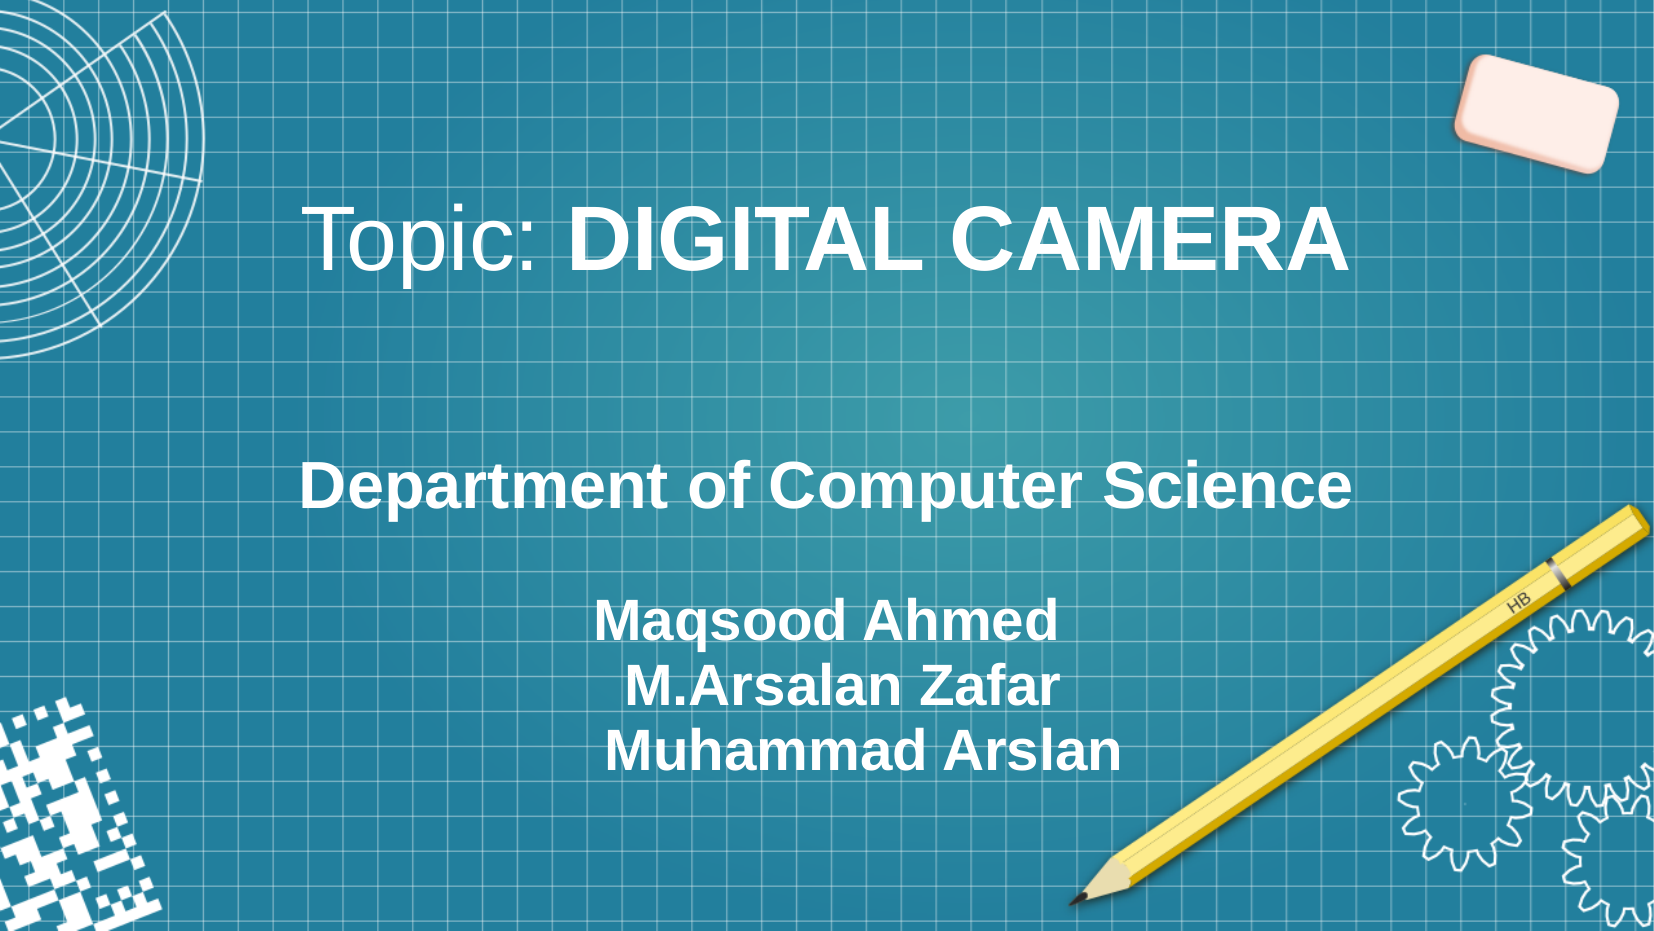

# Topic: DIGITAL CAMERA
Department of Computer Science
Maqsood Ahmed
 M.Arsalan Zafar
	Muhammad Arslan